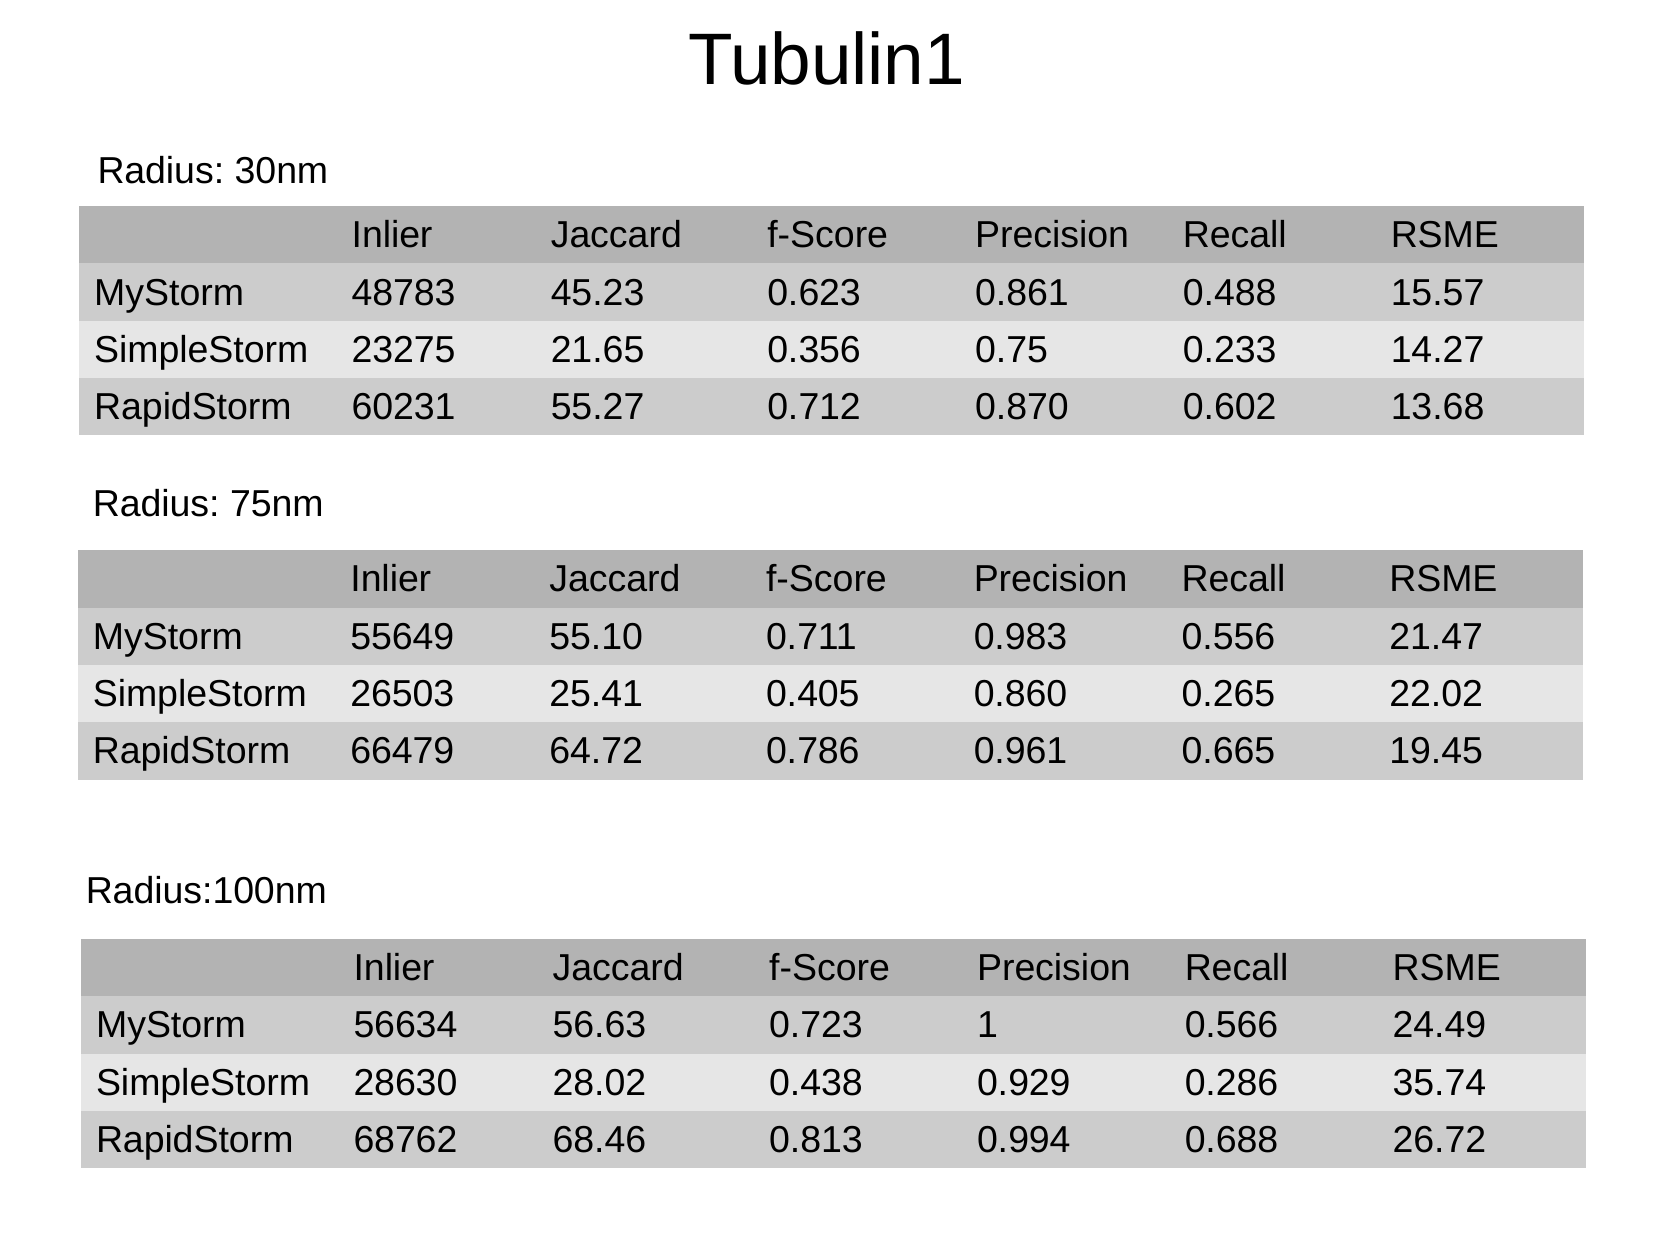

# Tubulin1
Radius: 30nm
| | Inlier | Jaccard | f-Score | Precision | Recall | RSME |
| --- | --- | --- | --- | --- | --- | --- |
| MyStorm | 48783 | 45.23 | 0.623 | 0.861 | 0.488 | 15.57 |
| SimpleStorm | 23275 | 21.65 | 0.356 | 0.75 | 0.233 | 14.27 |
| RapidStorm | 60231 | 55.27 | 0.712 | 0.870 | 0.602 | 13.68 |
Radius: 75nm
| | Inlier | Jaccard | f-Score | Precision | Recall | RSME |
| --- | --- | --- | --- | --- | --- | --- |
| MyStorm | 55649 | 55.10 | 0.711 | 0.983 | 0.556 | 21.47 |
| SimpleStorm | 26503 | 25.41 | 0.405 | 0.860 | 0.265 | 22.02 |
| RapidStorm | 66479 | 64.72 | 0.786 | 0.961 | 0.665 | 19.45 |
Radius:100nm
| | Inlier | Jaccard | f-Score | Precision | Recall | RSME |
| --- | --- | --- | --- | --- | --- | --- |
| MyStorm | 56634 | 56.63 | 0.723 | 1 | 0.566 | 24.49 |
| SimpleStorm | 28630 | 28.02 | 0.438 | 0.929 | 0.286 | 35.74 |
| RapidStorm | 68762 | 68.46 | 0.813 | 0.994 | 0.688 | 26.72 |